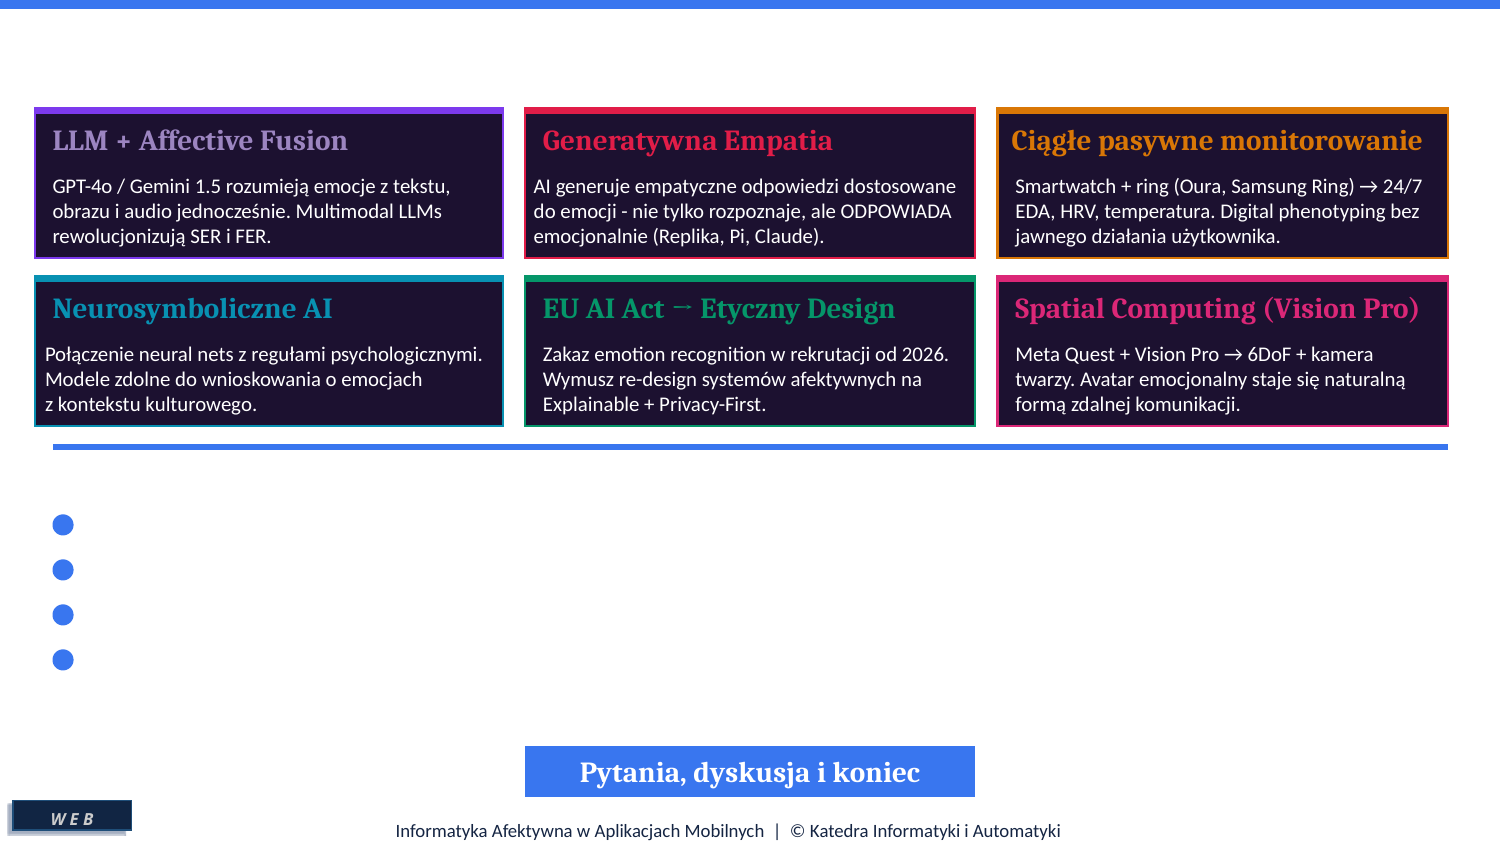

Podsumowanie i trendy na przyszłość
LLM + Affective Fusion
Generatywna Empatia
Ciągłe pasywne monitorowanie
GPT-4o / Gemini 1.5 rozumieją emocje z tekstu, obrazu i audio jednocześnie. Multimodal LLMs rewolucjonizują SER i FER.
AI generuje empatyczne odpowiedzi dostosowane do emocji - nie tylko rozpoznaje, ale ODPOWIADA emocjonalnie (Replika, Pi, Claude).
Smartwatch + ring (Oura, Samsung Ring) → 24/7 EDA, HRV, temperatura. Digital phenotyping bez jawnego działania użytkownika.
Neurosymboliczne AI
EU AI Act → Etyczny Design
Spatial Computing (Vision Pro)
Połączenie neural nets z regułami psychologicznymi. Modele zdolne do wnioskowania o emocjach
z kontekstu kulturowego.
Zakaz emotion recognition w rekrutacji od 2026. Wymusz re-design systemów afektywnych na Explainable + Privacy-First.
Meta Quest + Vision Pro → 6DoF + kamera twarzy. Avatar emocjonalny staje się naturalną formą zdalnej komunikacji.
Kluczowe wnioski:
Emocje to dane wielowymiarowe - używaj modelu VAD lub Plutchika, nie tylko 6 klas Ekmana
On-device inference to wymóg, nie opcja - dane afektywne są wrażliwsze od lokalizacji GPS
Fuzja multimodalna jest kluczowa - żaden pojedynczy sygnał nie osiąga > 80% celności bez kontekstu
Etyka i RODO to nie opcja - AI Act zakazuje systemów emocjonalnych w HR i edukacji od 2026
Pytania, dyskusja i koniec
W E B
Informatyka Afektywna w Aplikacjach Mobilnych | © Katedra Informatyki i Automatyki